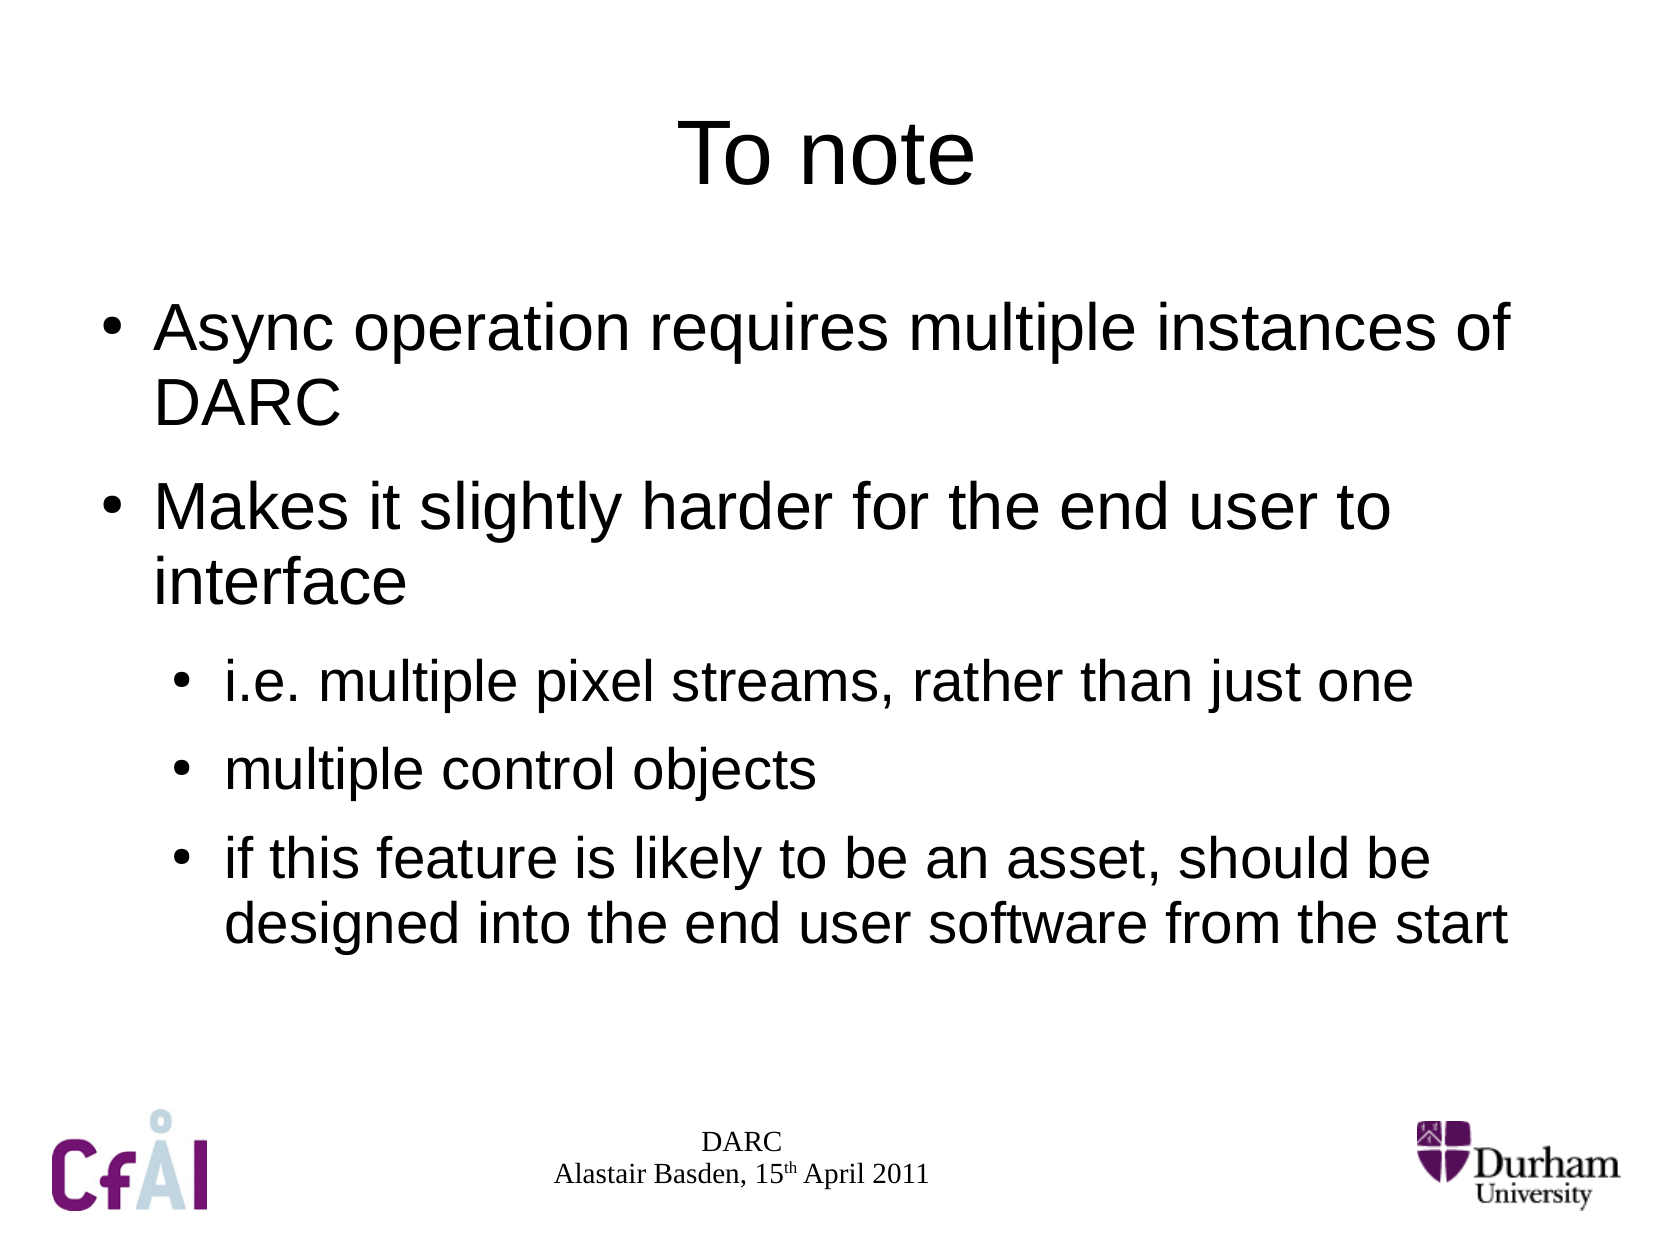

# To note
Async operation requires multiple instances of DARC
Makes it slightly harder for the end user to interface
i.e. multiple pixel streams, rather than just one
multiple control objects
if this feature is likely to be an asset, should be designed into the end user software from the start